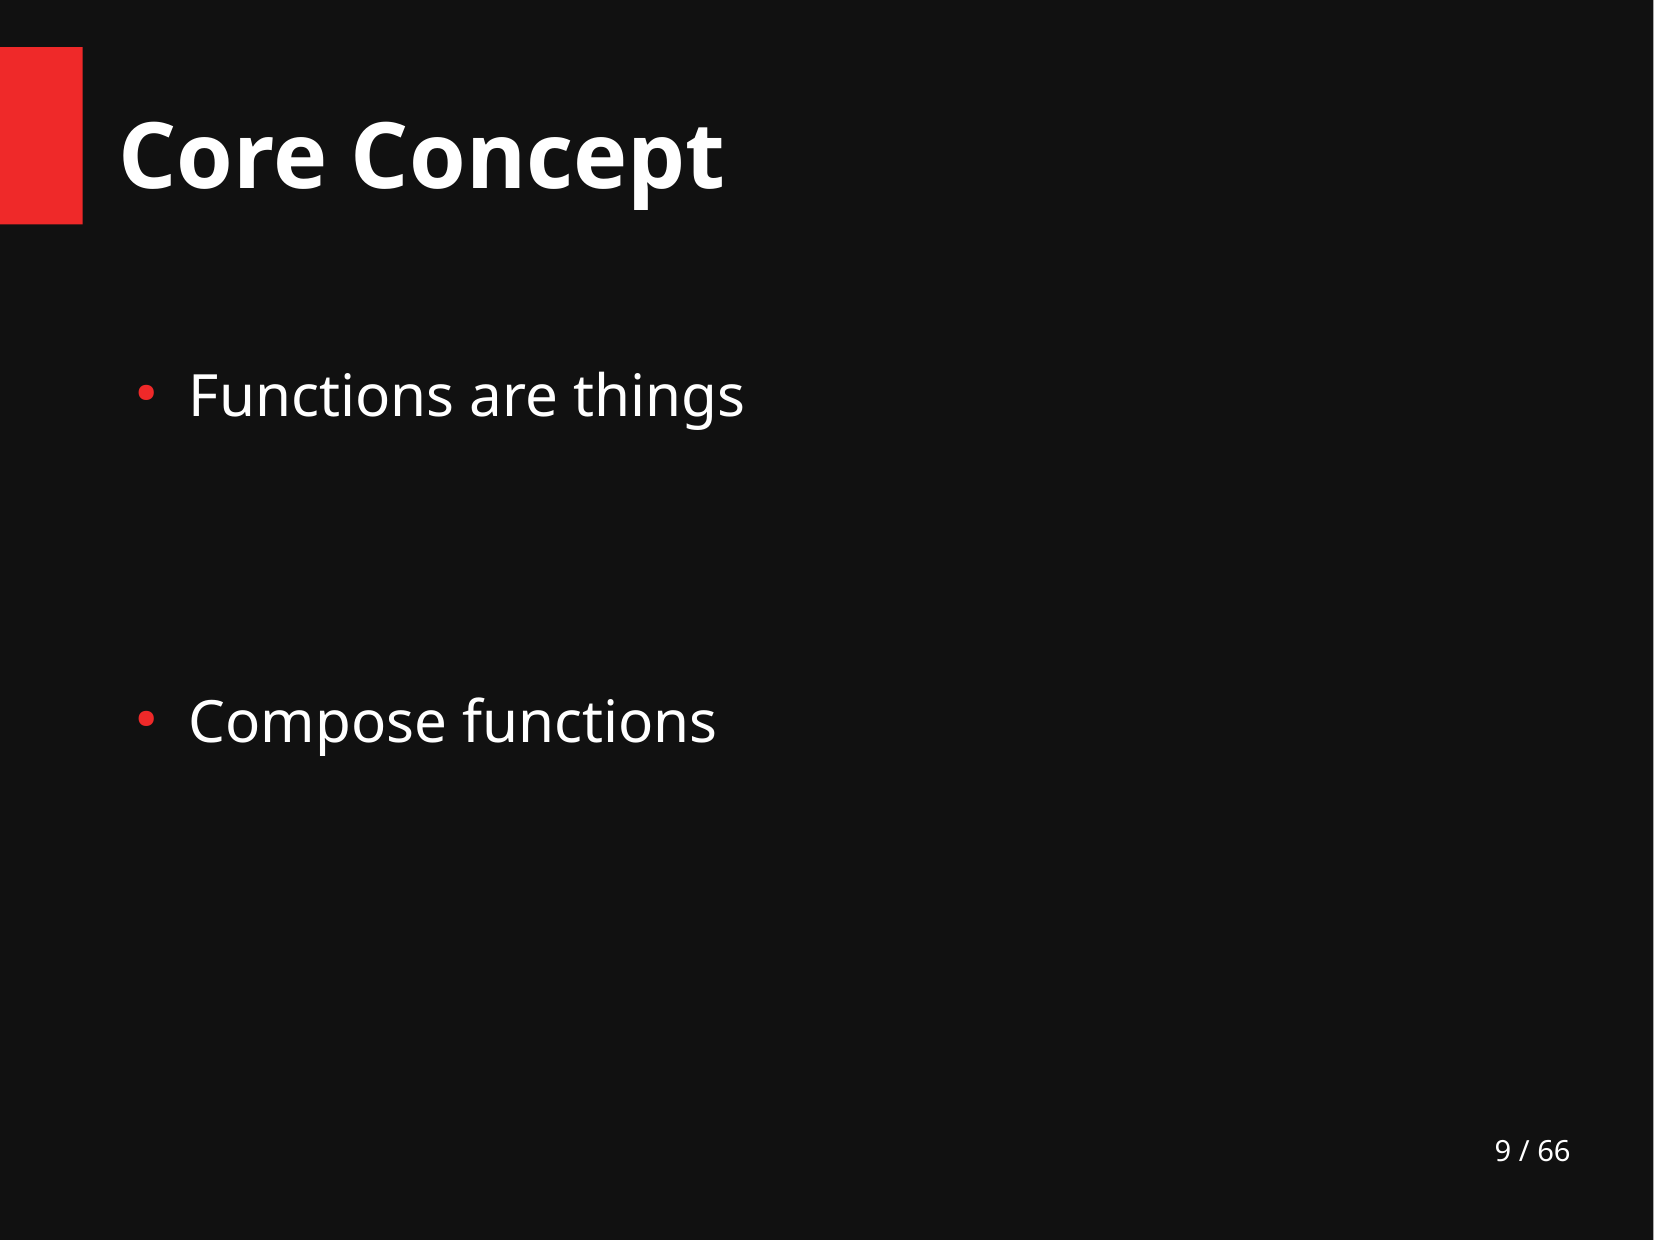

# Core Concept
Functions are things
Compose functions
9